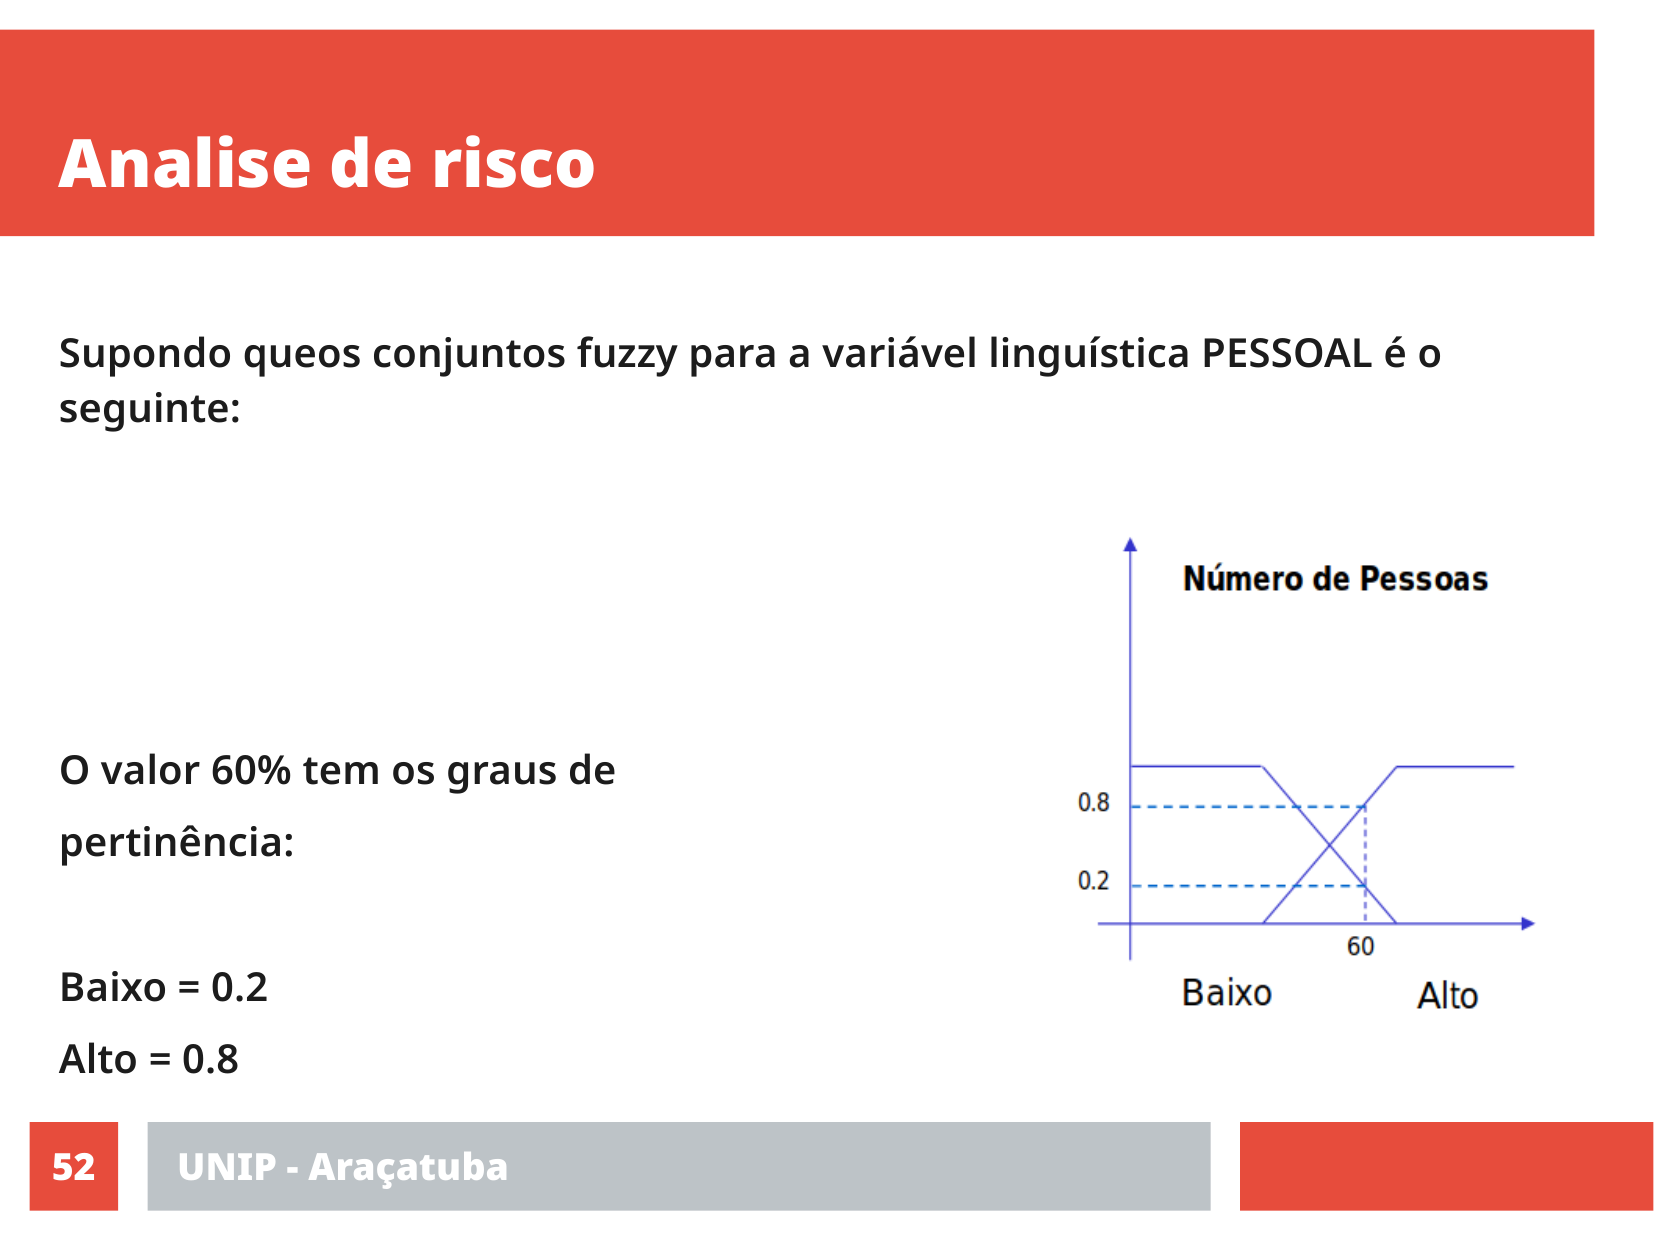

# Analise de risco
Supondo queos conjuntos fuzzy para a variável linguística PESSOAL é o seguinte:
O valor 60% tem os graus de
pertinência:
Baixo = 0.2
Alto = 0.8
52
UNIP - Araçatuba